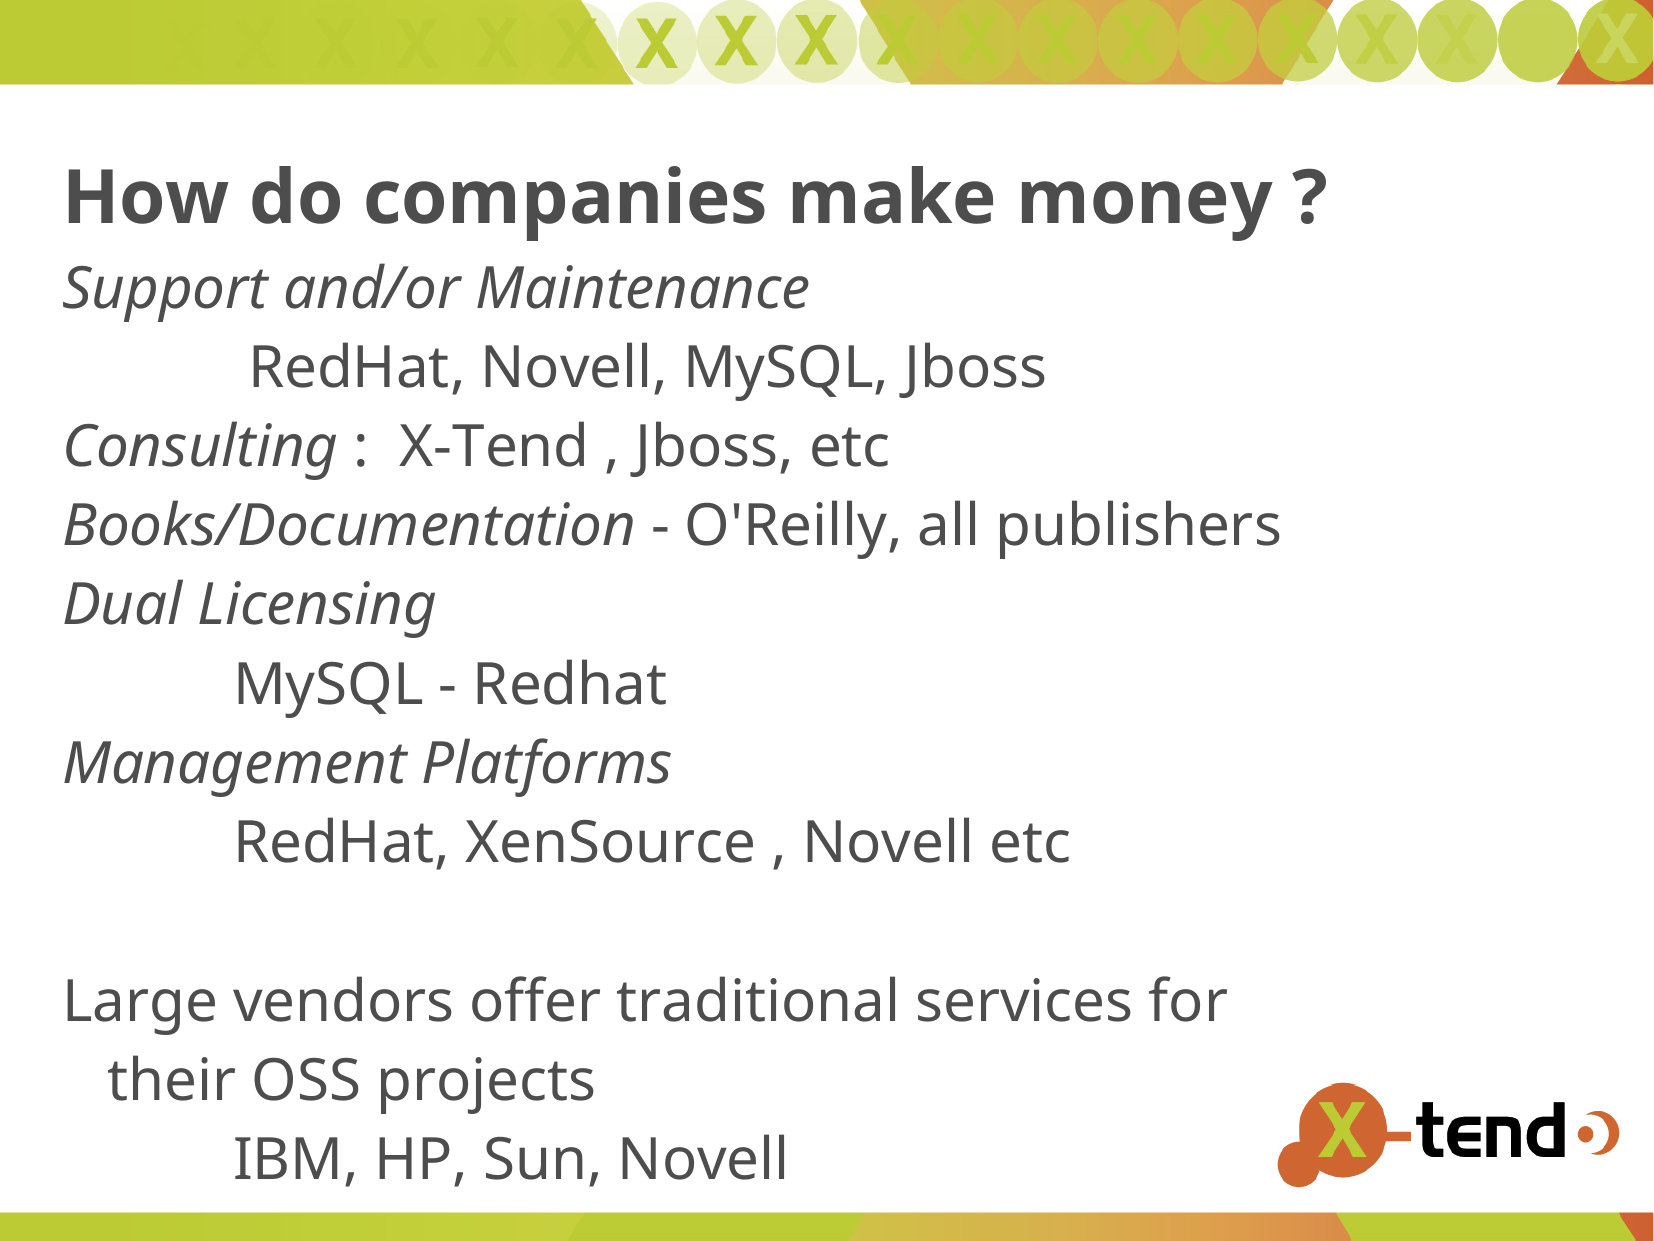

How do companies make money ?
Support and/or Maintenance
 RedHat, Novell, MySQL, Jboss
Consulting : X-Tend , Jboss, etc
Books/Documentation - O'Reilly, all publishers
Dual Licensing
MySQL - Redhat
Management Platforms
RedHat, XenSource , Novell etc
Large vendors offer traditional services for
 their OSS projects
IBM, HP, Sun, Novell
#